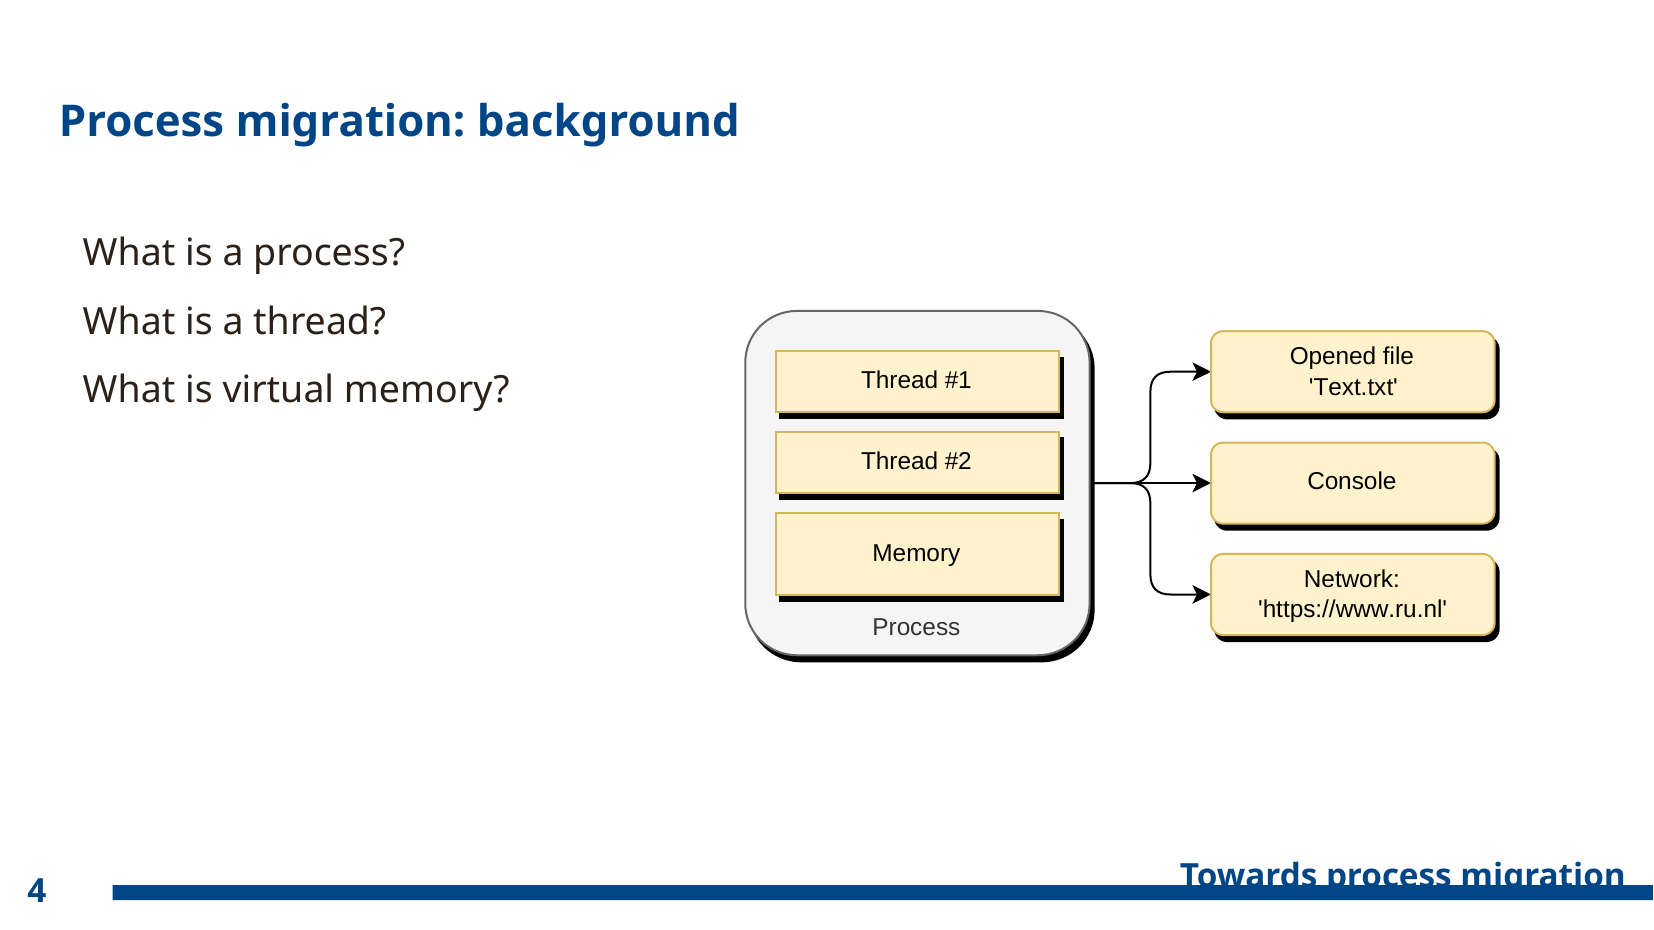

# Process migration: background
What is a process?
What is a thread?
What is virtual memory?